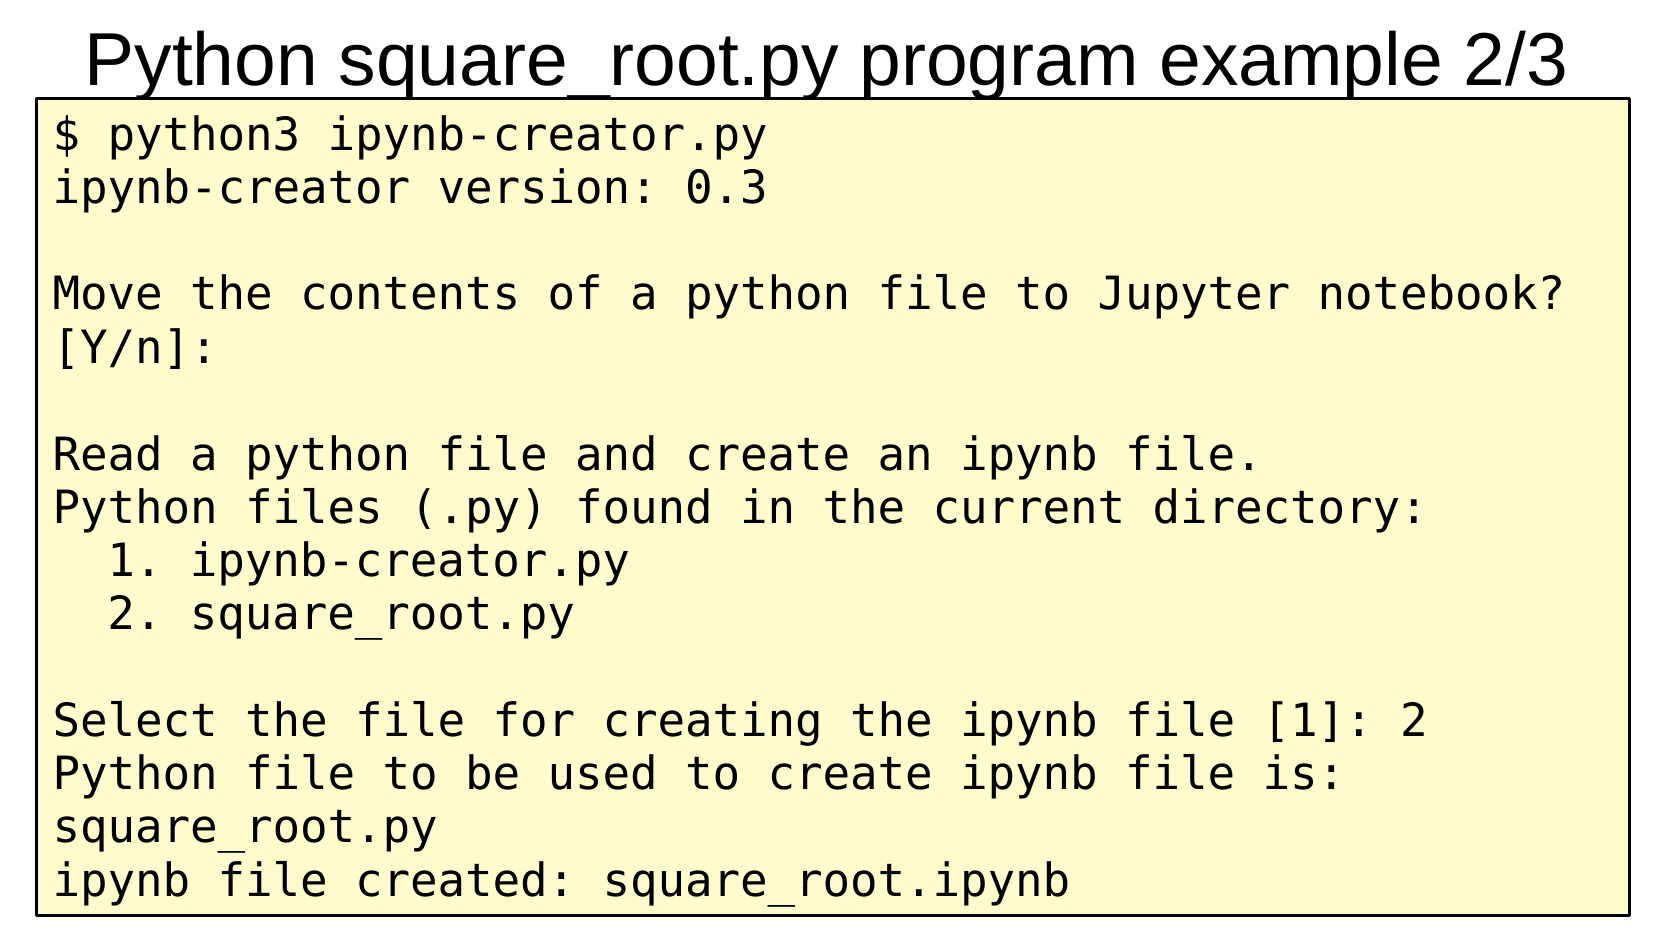

# Python square_root.py program example 2/3
$ python3 ipynb-creator.py
ipynb-creator version: 0.3
Move the contents of a python file to Jupyter notebook? [Y/n]:
Read a python file and create an ipynb file.
Python files (.py) found in the current directory:
 1. ipynb-creator.py
 2. square_root.py
Select the file for creating the ipynb file [1]: 2
Python file to be used to create ipynb file is: square_root.py
ipynb file created: square_root.ipynb